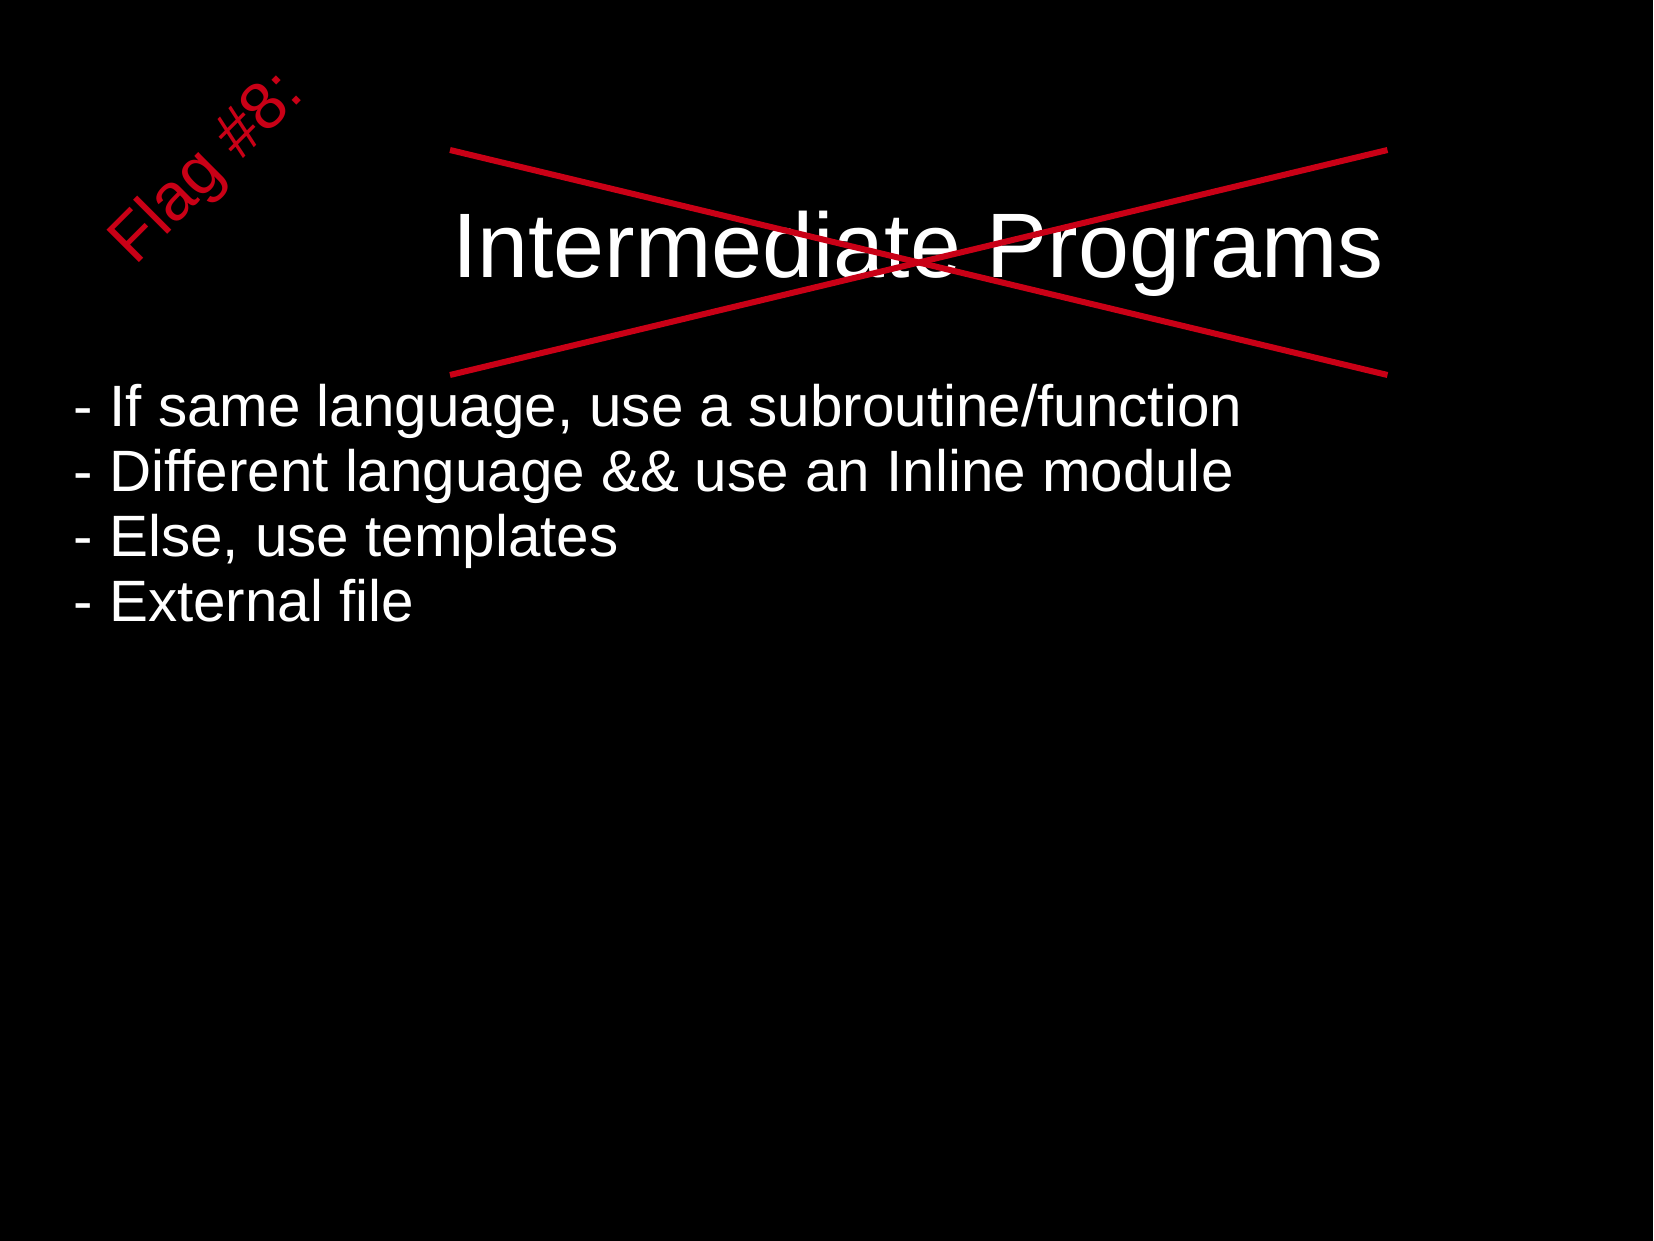

Flag #8:
Intermediate Programs
- If same language, use a subroutine/function
- Different language && use an Inline module
- Else, use templates
- External file